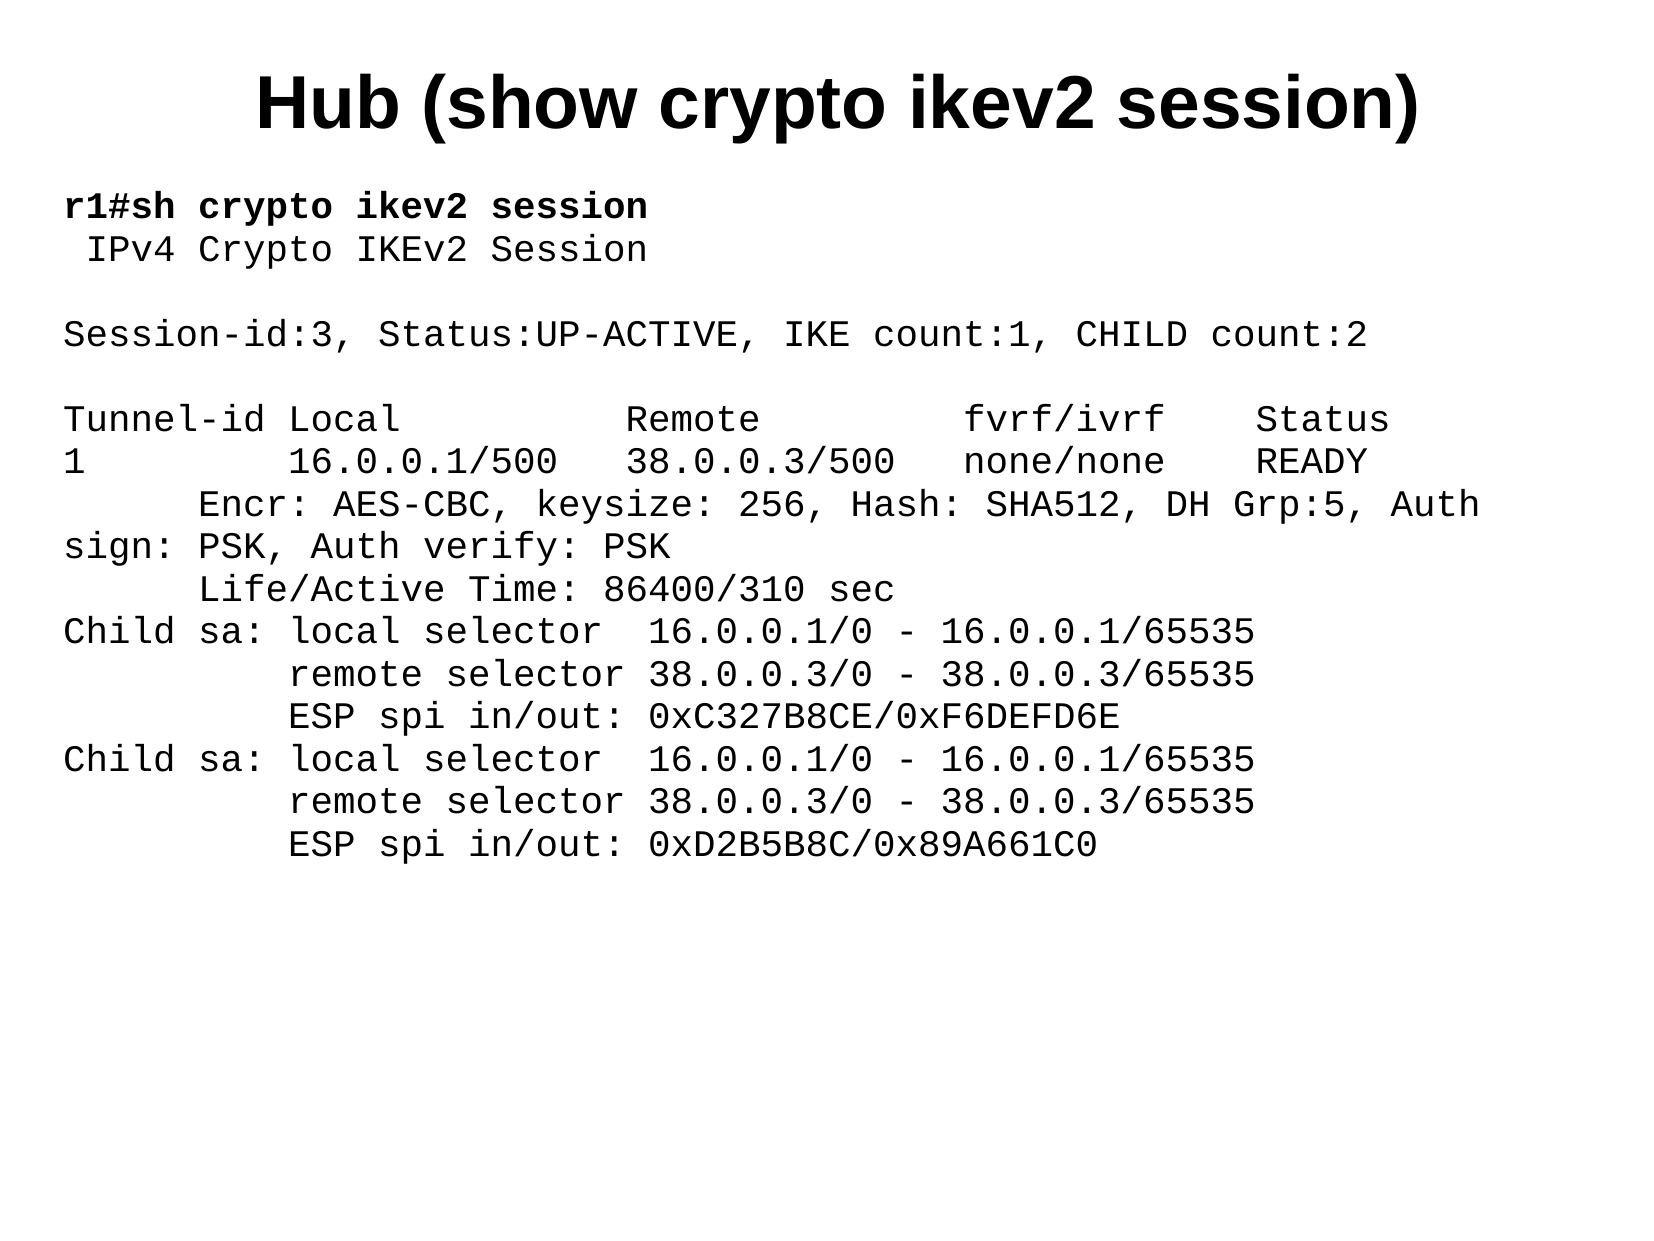

Hub (show crypto ikev2 session)
# r1#sh crypto ikev2 session
 IPv4 Crypto IKEv2 Session
Session-id:3, Status:UP-ACTIVE, IKE count:1, CHILD count:2
Tunnel-id Local Remote fvrf/ivrf Status
1 16.0.0.1/500 38.0.0.3/500 none/none READY
 Encr: AES-CBC, keysize: 256, Hash: SHA512, DH Grp:5, Auth sign: PSK, Auth verify: PSK
 Life/Active Time: 86400/310 sec
Child sa: local selector 16.0.0.1/0 - 16.0.0.1/65535
 remote selector 38.0.0.3/0 - 38.0.0.3/65535
 ESP spi in/out: 0xC327B8CE/0xF6DEFD6E
Child sa: local selector 16.0.0.1/0 - 16.0.0.1/65535
 remote selector 38.0.0.3/0 - 38.0.0.3/65535
 ESP spi in/out: 0xD2B5B8C/0x89A661C0